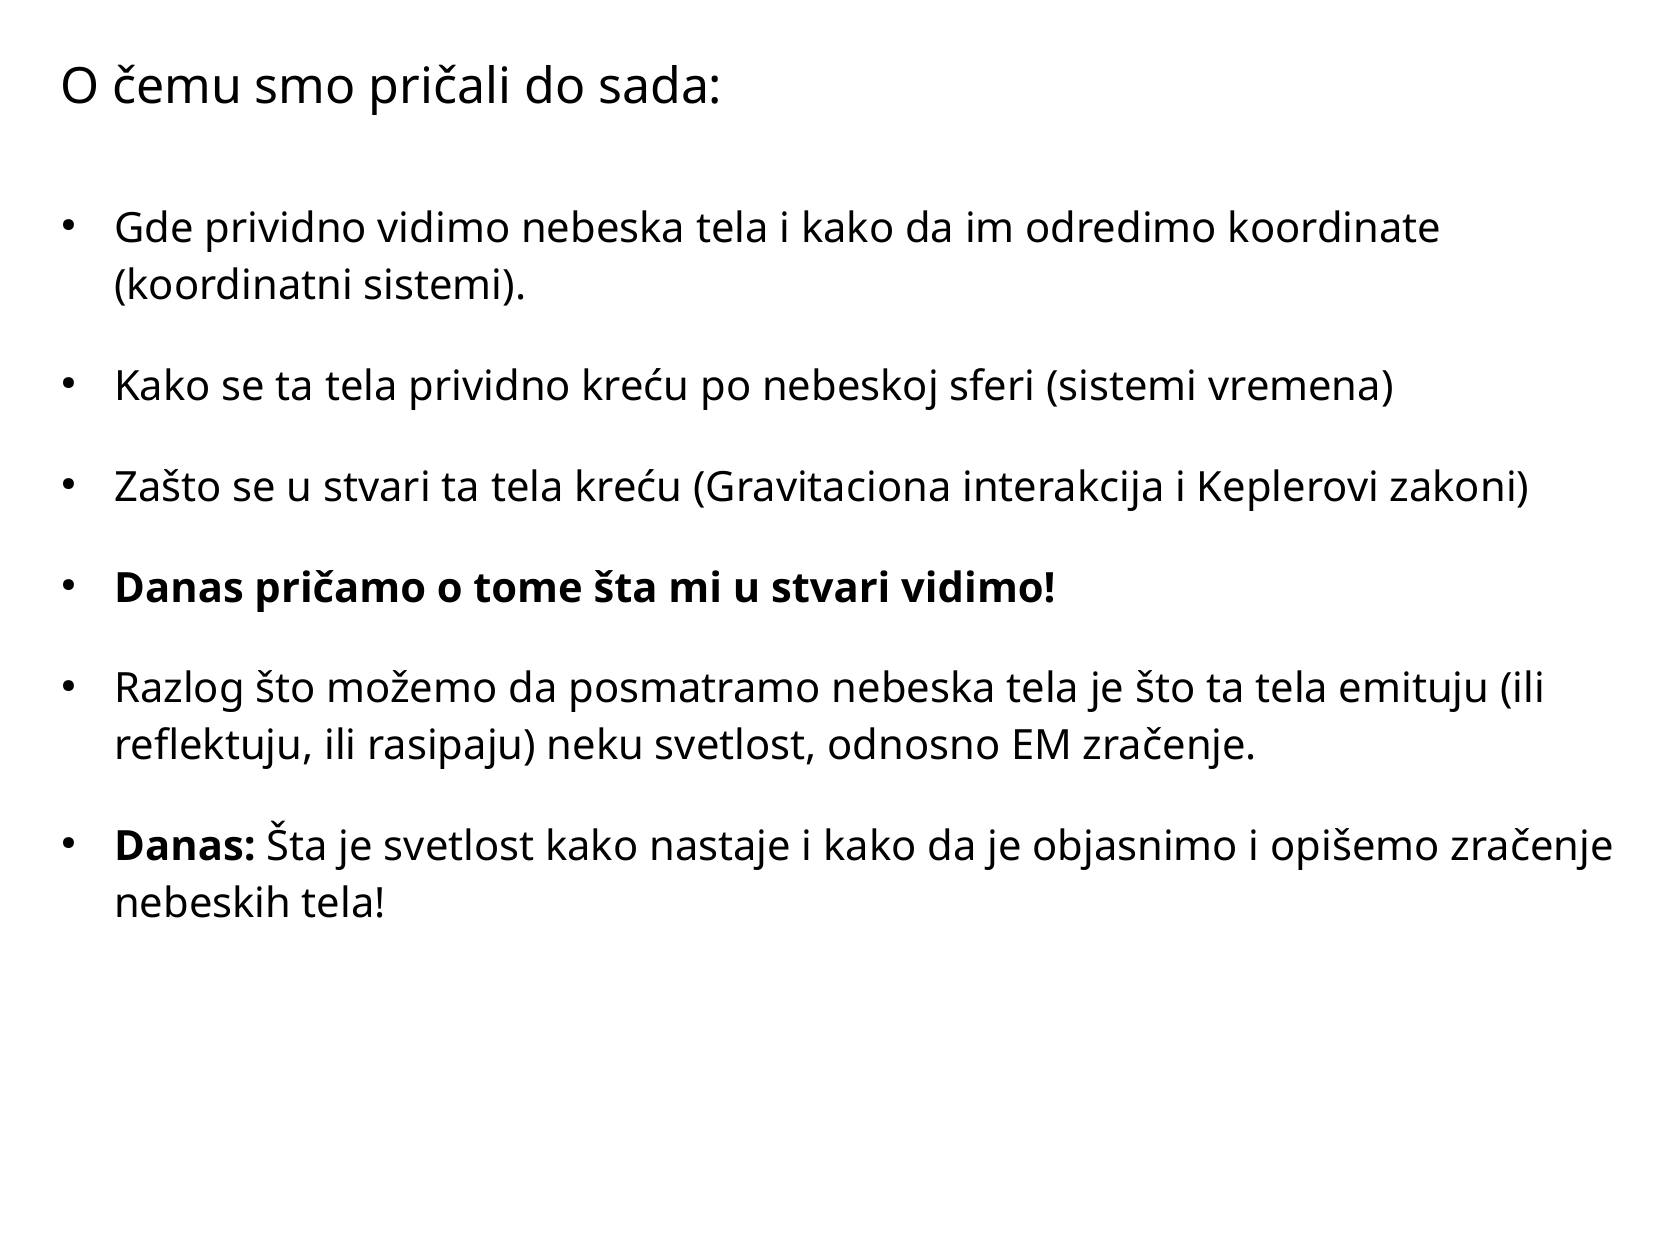

# O čemu smo pričali do sada:
Gde prividno vidimo nebeska tela i kako da im odredimo koordinate (koordinatni sistemi).
Kako se ta tela prividno kreću po nebeskoj sferi (sistemi vremena)
Zašto se u stvari ta tela kreću (Gravitaciona interakcija i Keplerovi zakoni)
Danas pričamo o tome šta mi u stvari vidimo!
Razlog što možemo da posmatramo nebeska tela je što ta tela emituju (ili reflektuju, ili rasipaju) neku svetlost, odnosno EM zračenje.
Danas: Šta je svetlost kako nastaje i kako da je objasnimo i opišemo zračenje nebeskih tela!